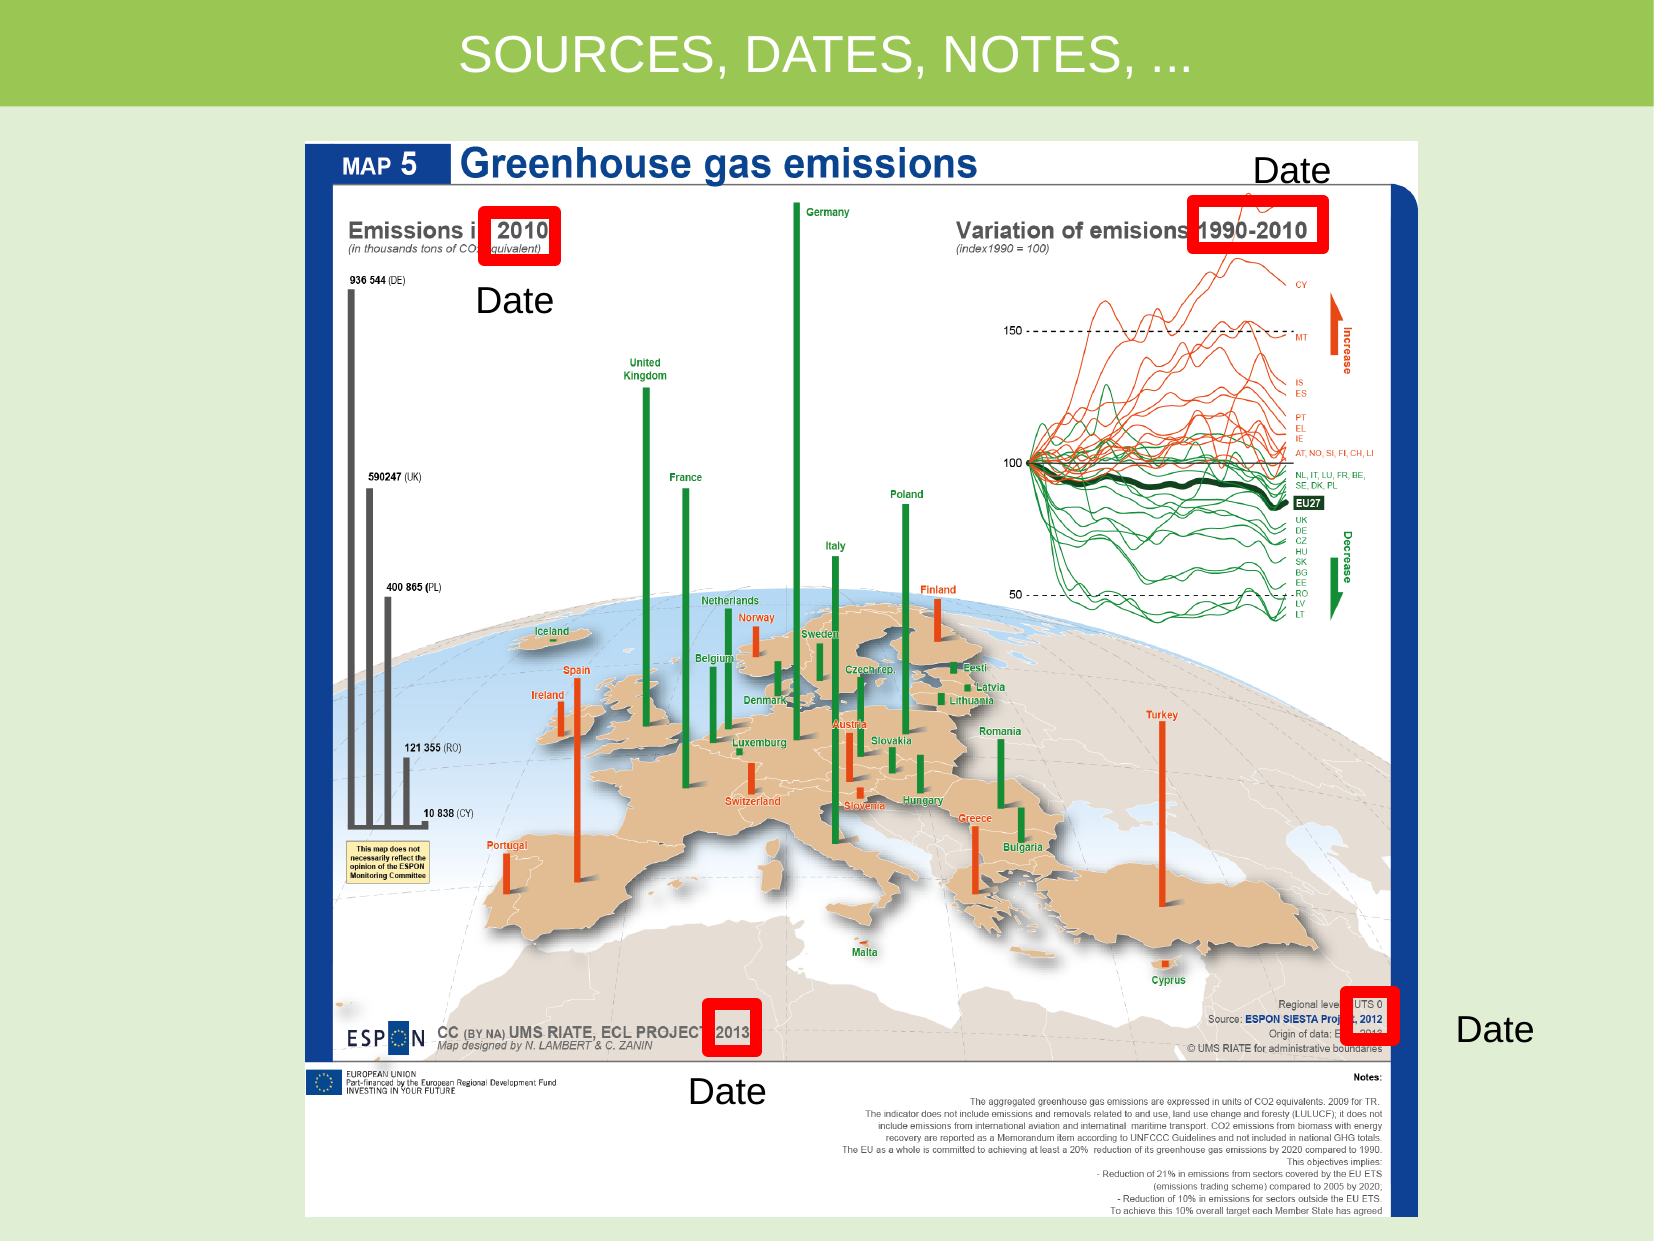

# SOURCES, DATES, NOTES, ...
Date
Date
Date
Date